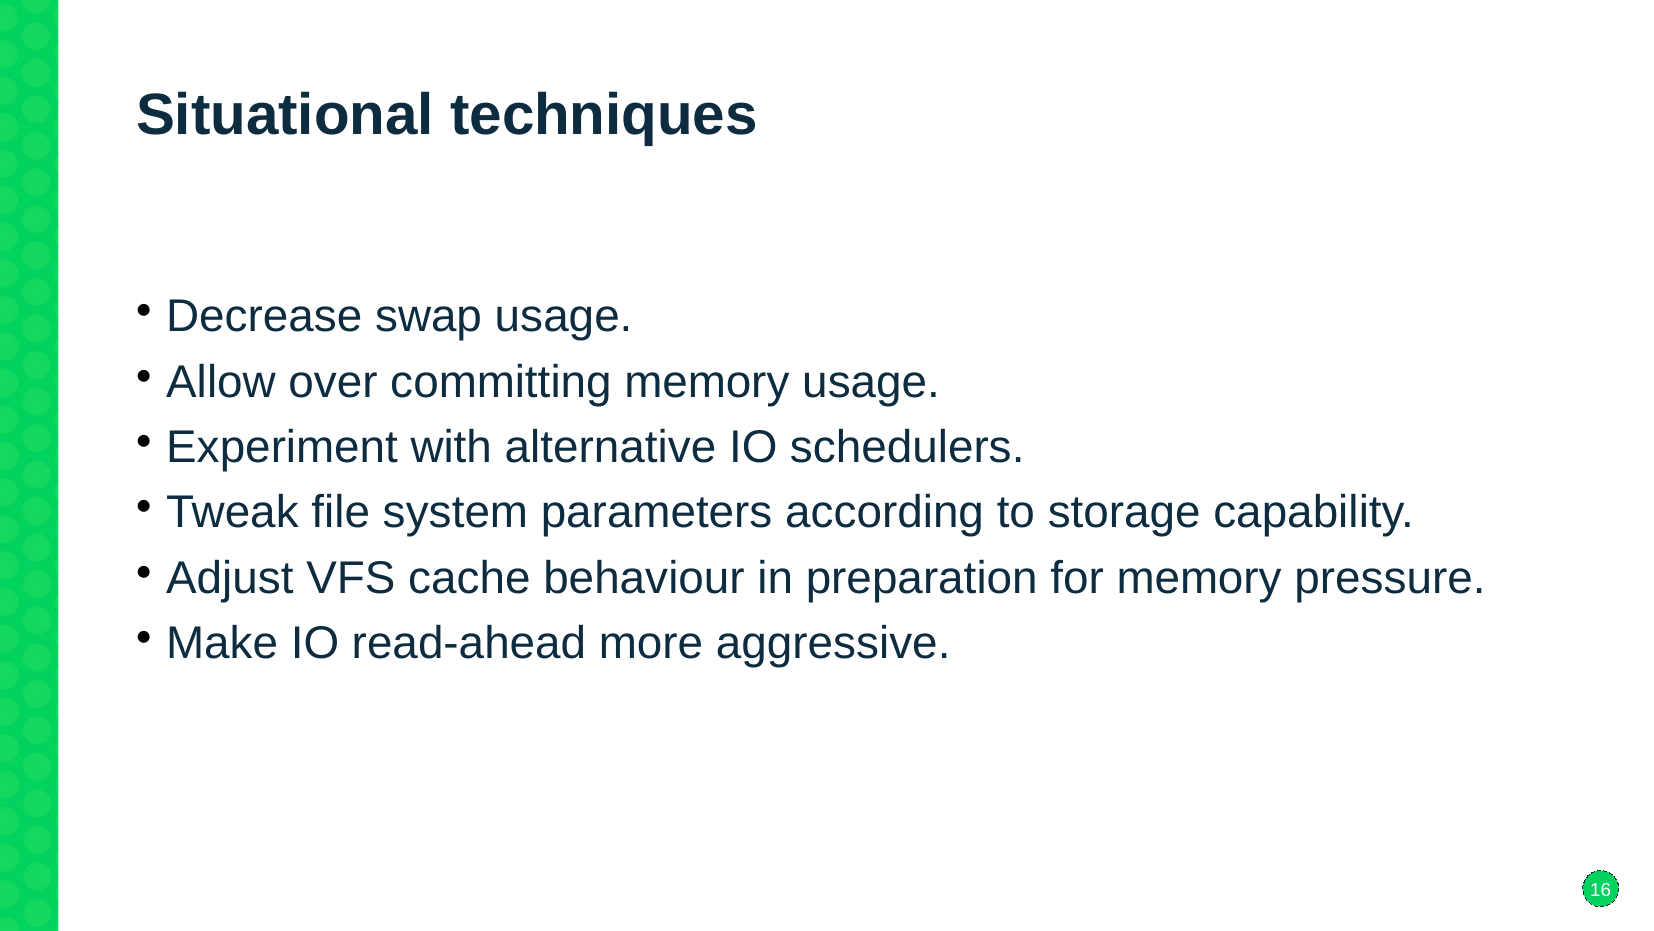

# Situational techniques
Decrease swap usage.
Allow over committing memory usage.
Experiment with alternative IO schedulers.
Tweak file system parameters according to storage capability.
Adjust VFS cache behaviour in preparation for memory pressure.
Make IO read-ahead more aggressive.
16